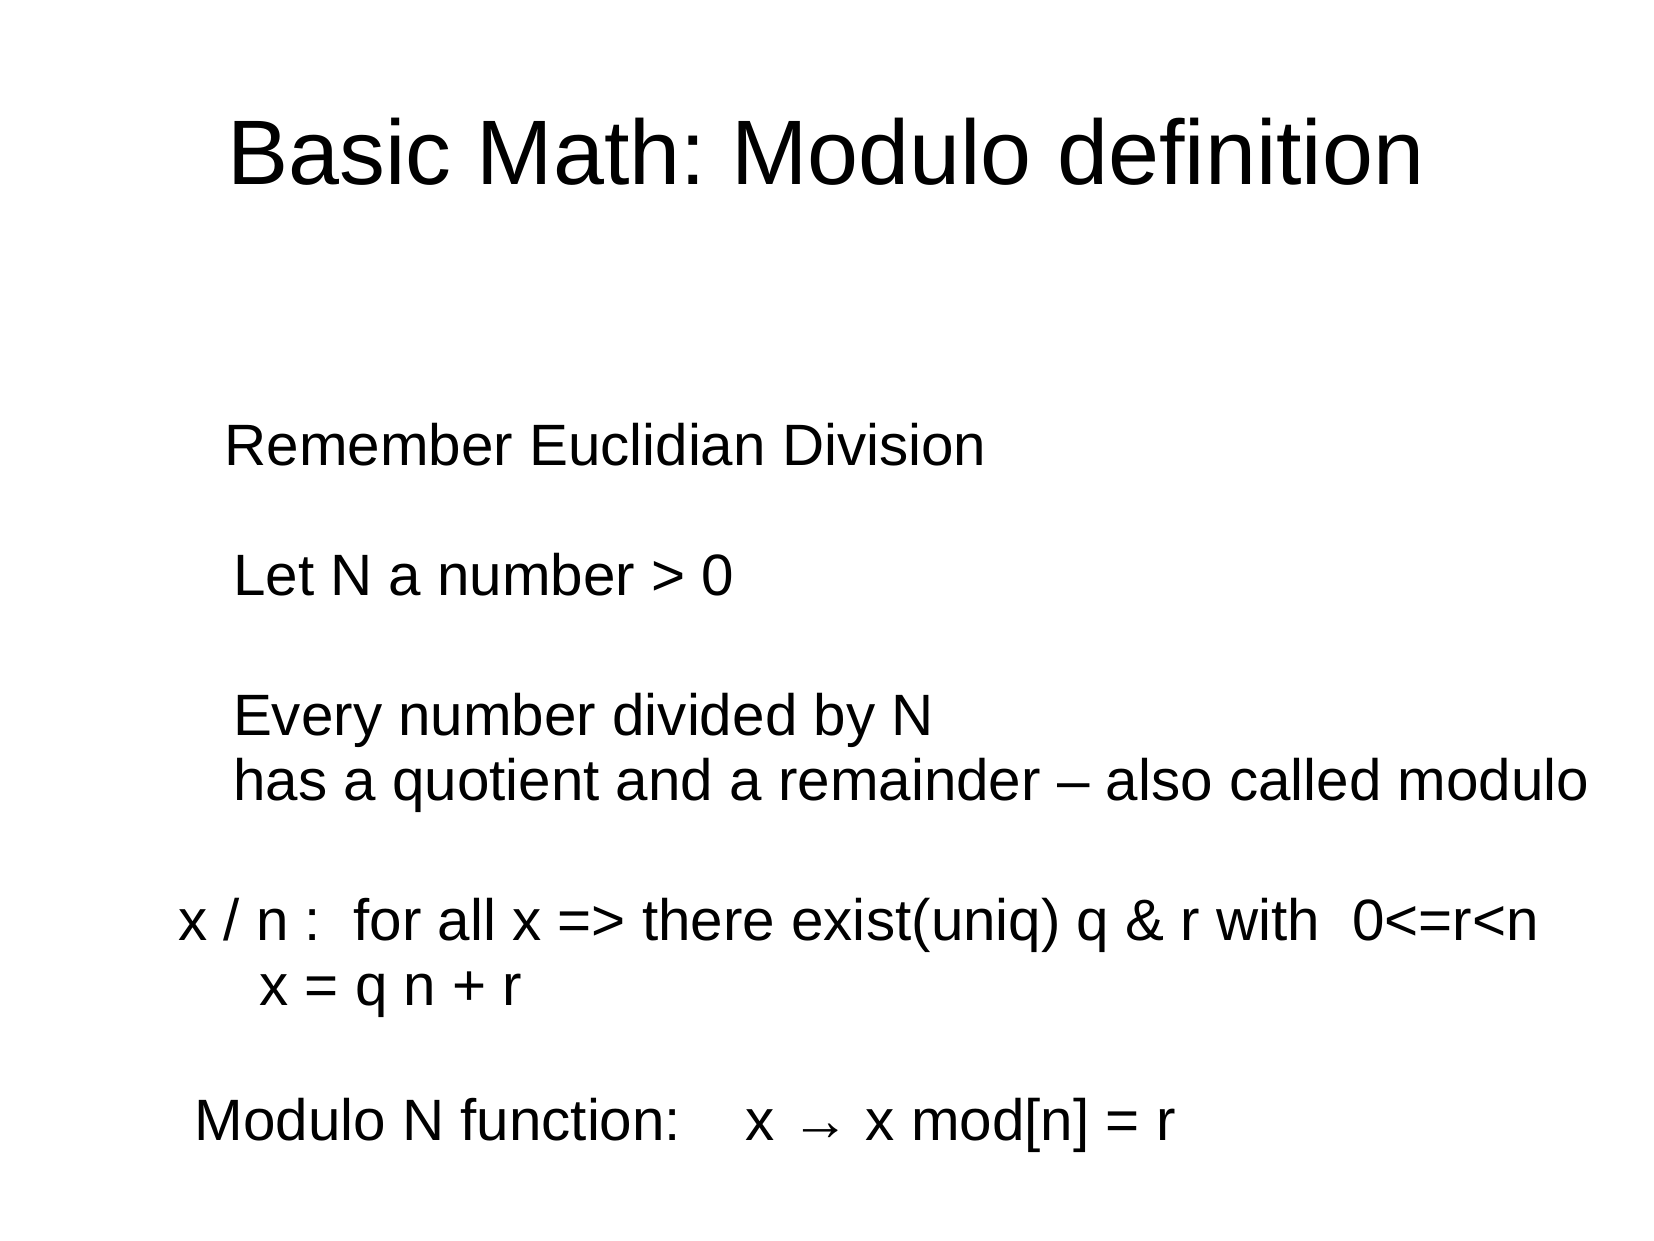

# Basic Math: Modulo definition
Remember Euclidian Division
Let N a number > 0
Every number divided by N
has a quotient and a remainder – also called modulo
x / n : for all x => there exist(uniq) q & r with 0<=r<n
 x = q n + r
Modulo N function: x → x mod[n] = r